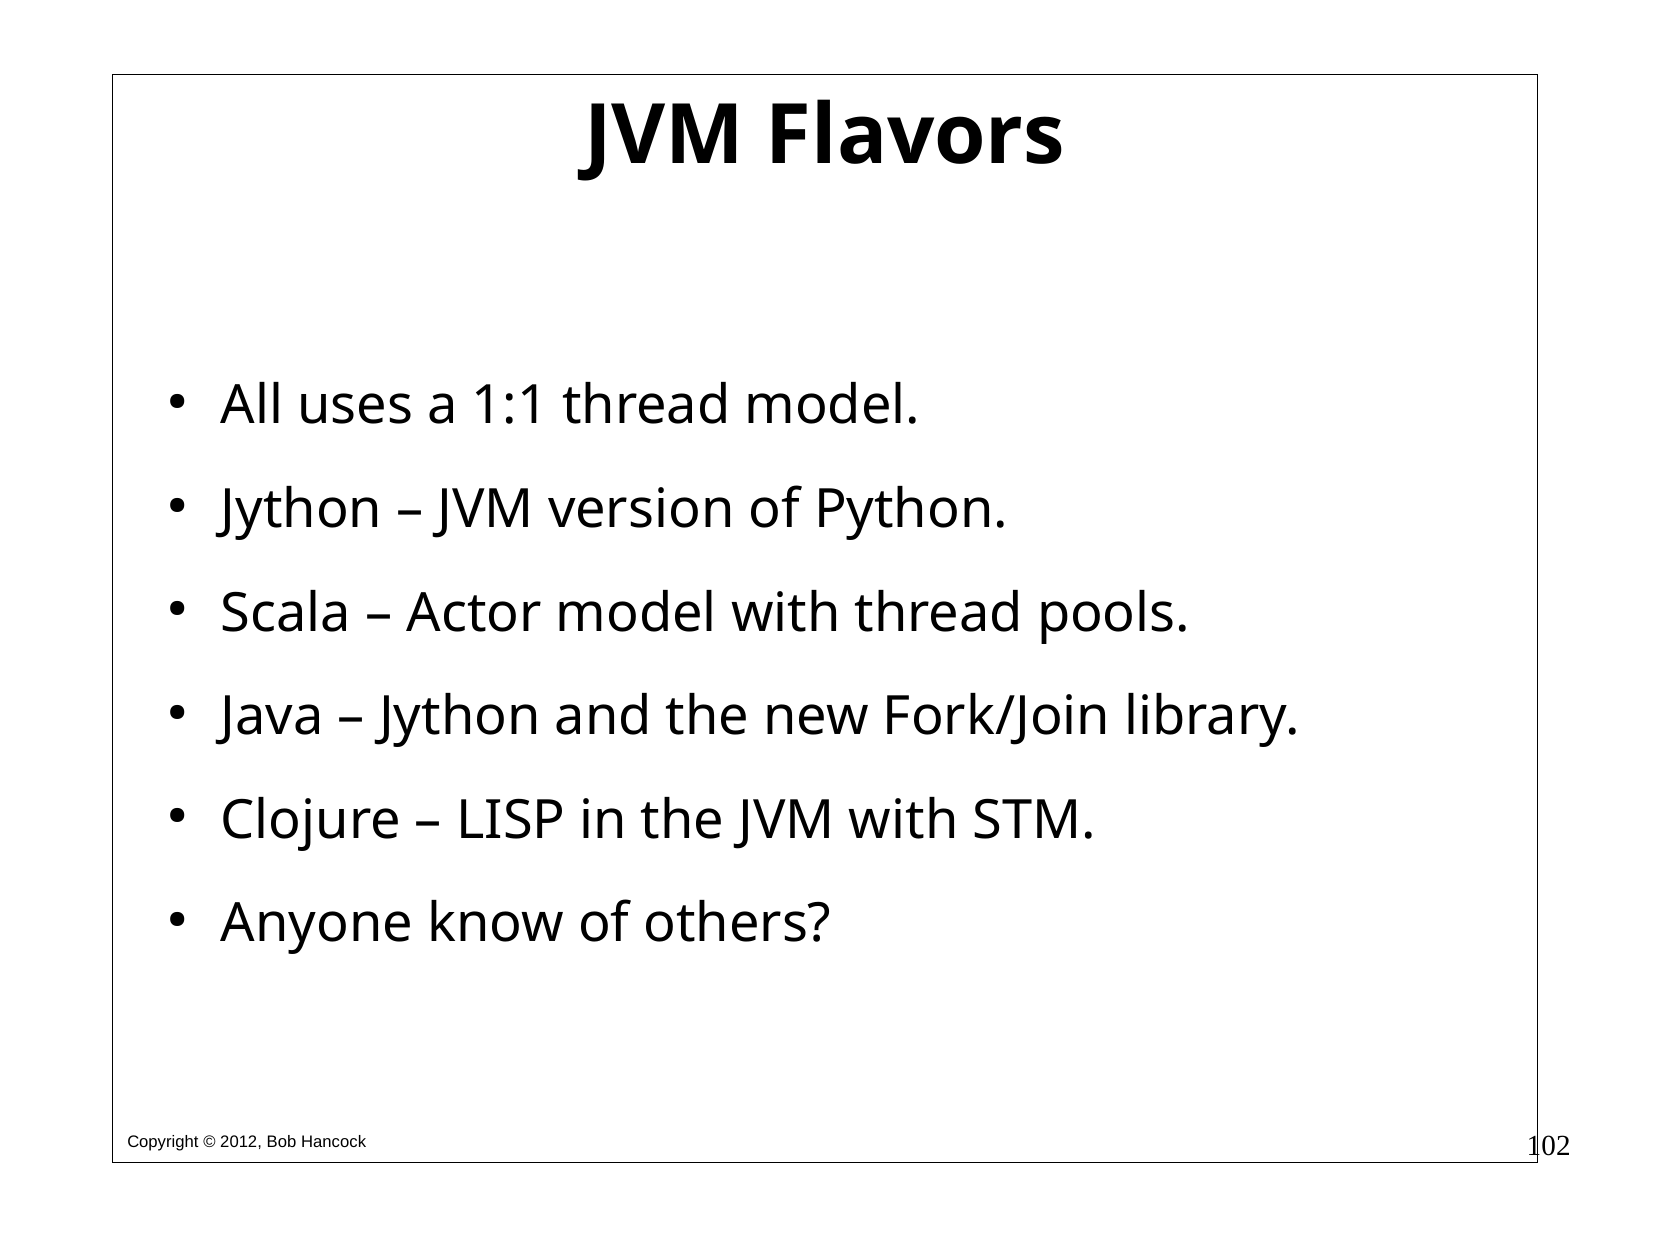

# JVM Flavors
All uses a 1:1 thread model.
Jython – JVM version of Python.
Scala – Actor model with thread pools.
Java – Jython and the new Fork/Join library.
Clojure – LISP in the JVM with STM.
Anyone know of others?
Copyright © 2012, Bob Hancock
102